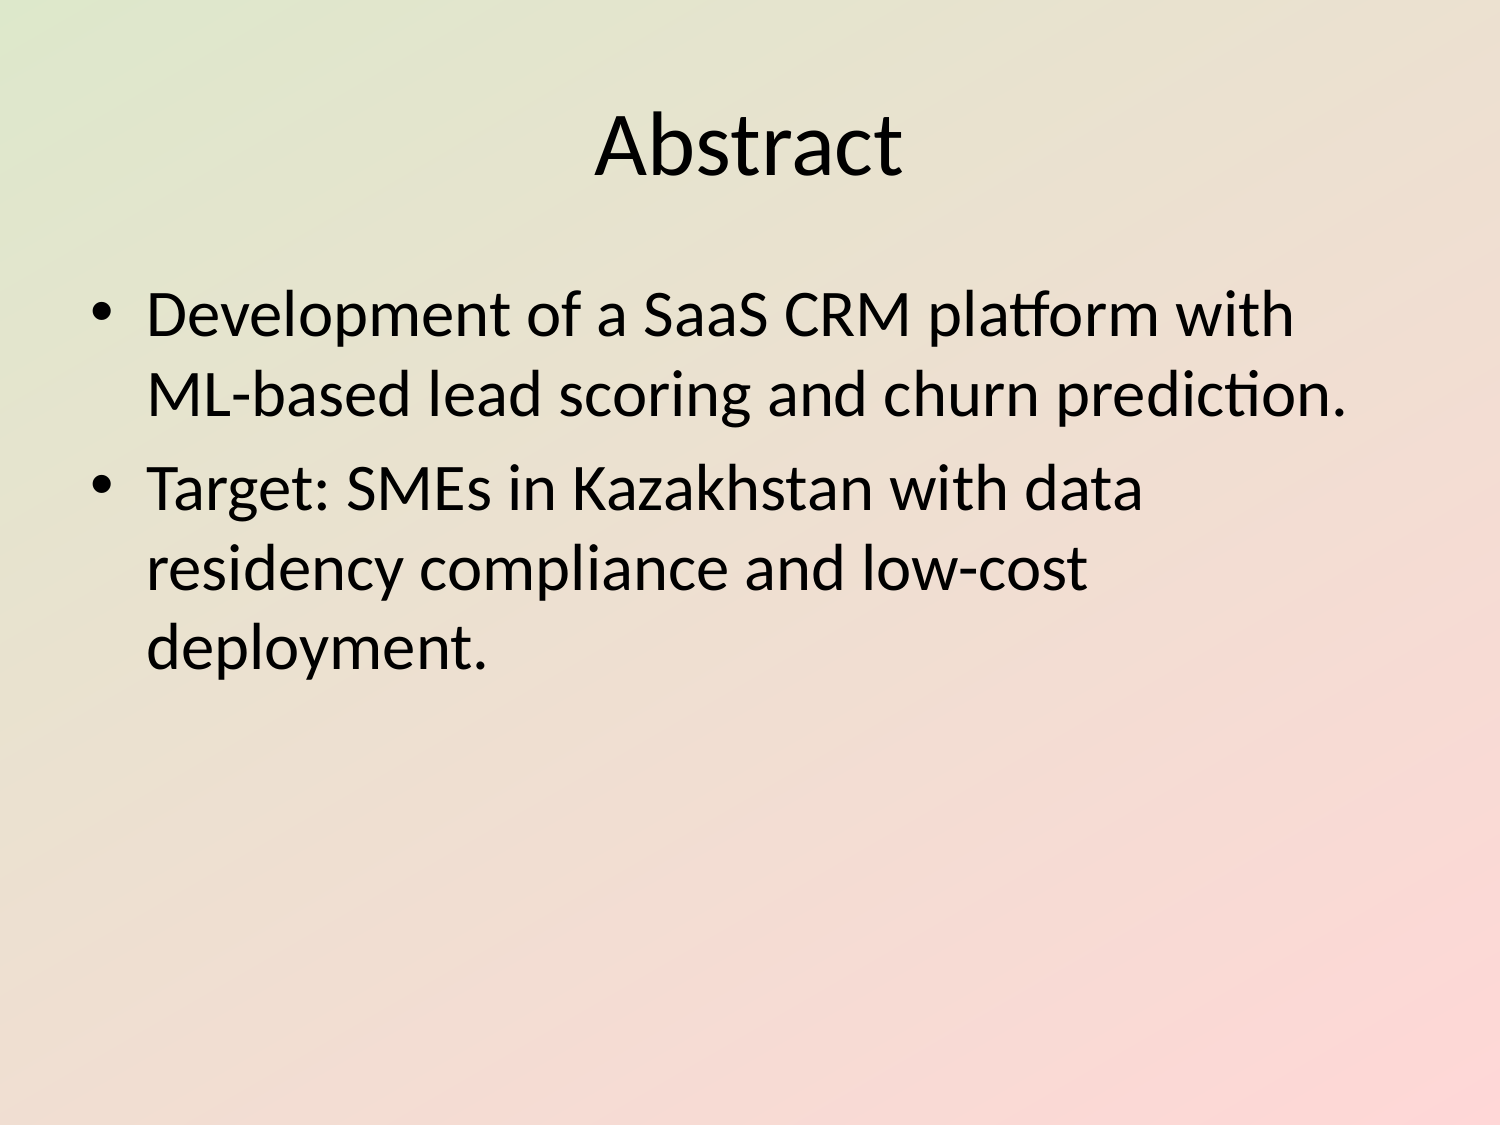

# Abstract
Development of a SaaS CRM platform with ML-based lead scoring and churn prediction.
Target: SMEs in Kazakhstan with data residency compliance and low-cost deployment.